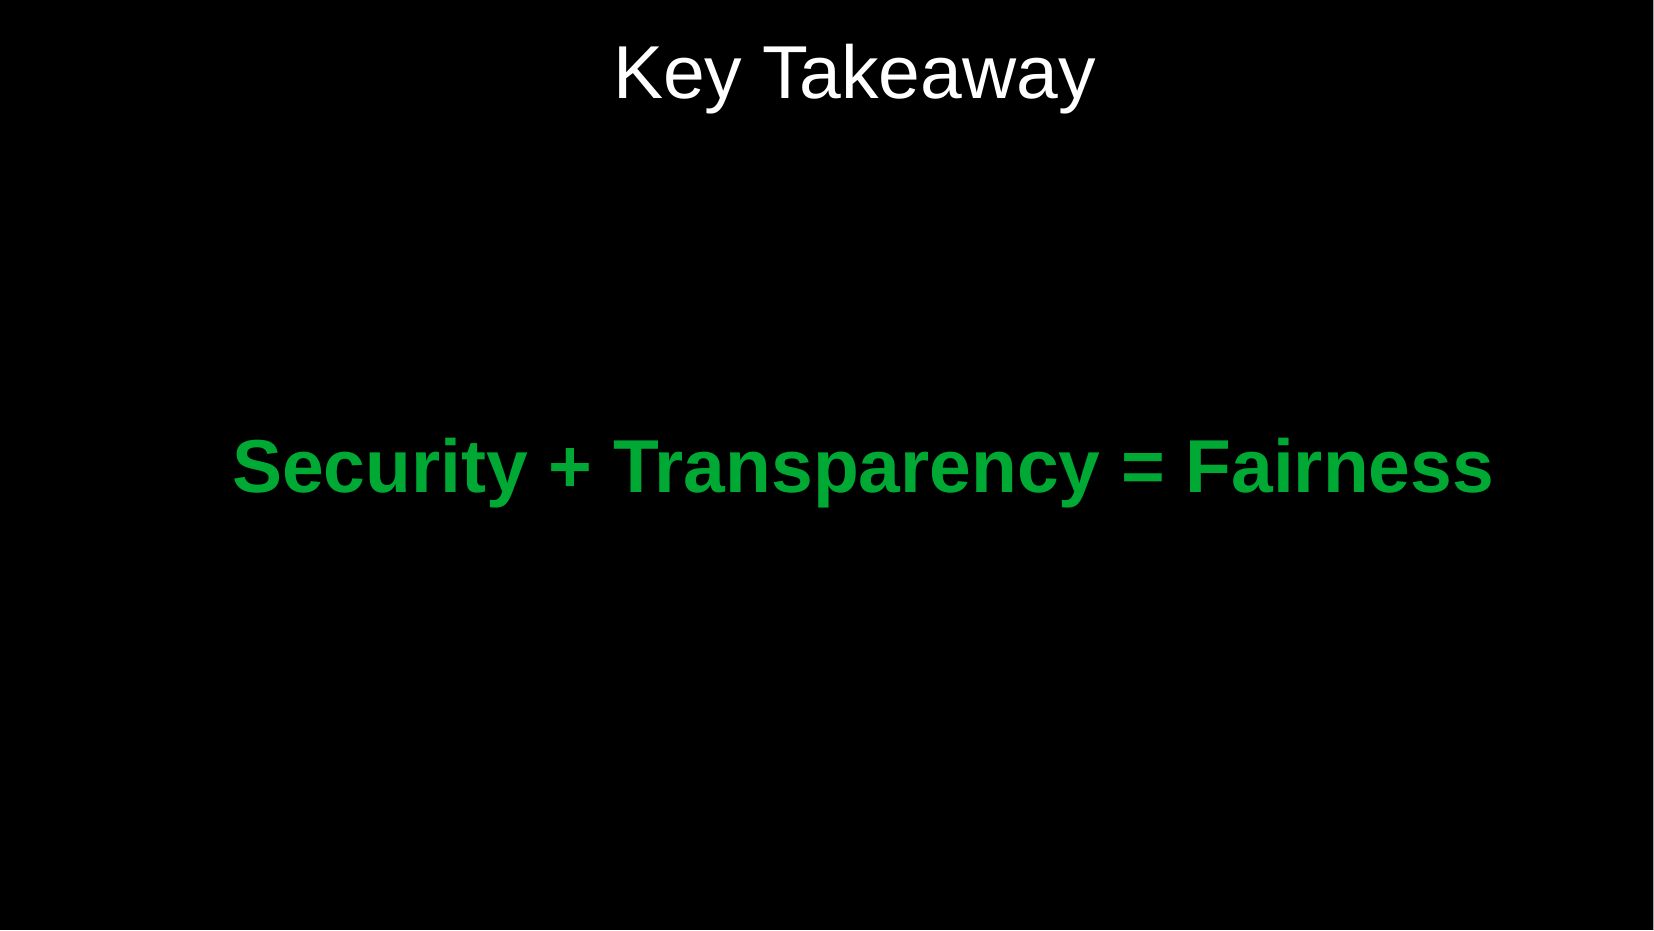

# Key Takeaway
 Security + Transparency = Fairness